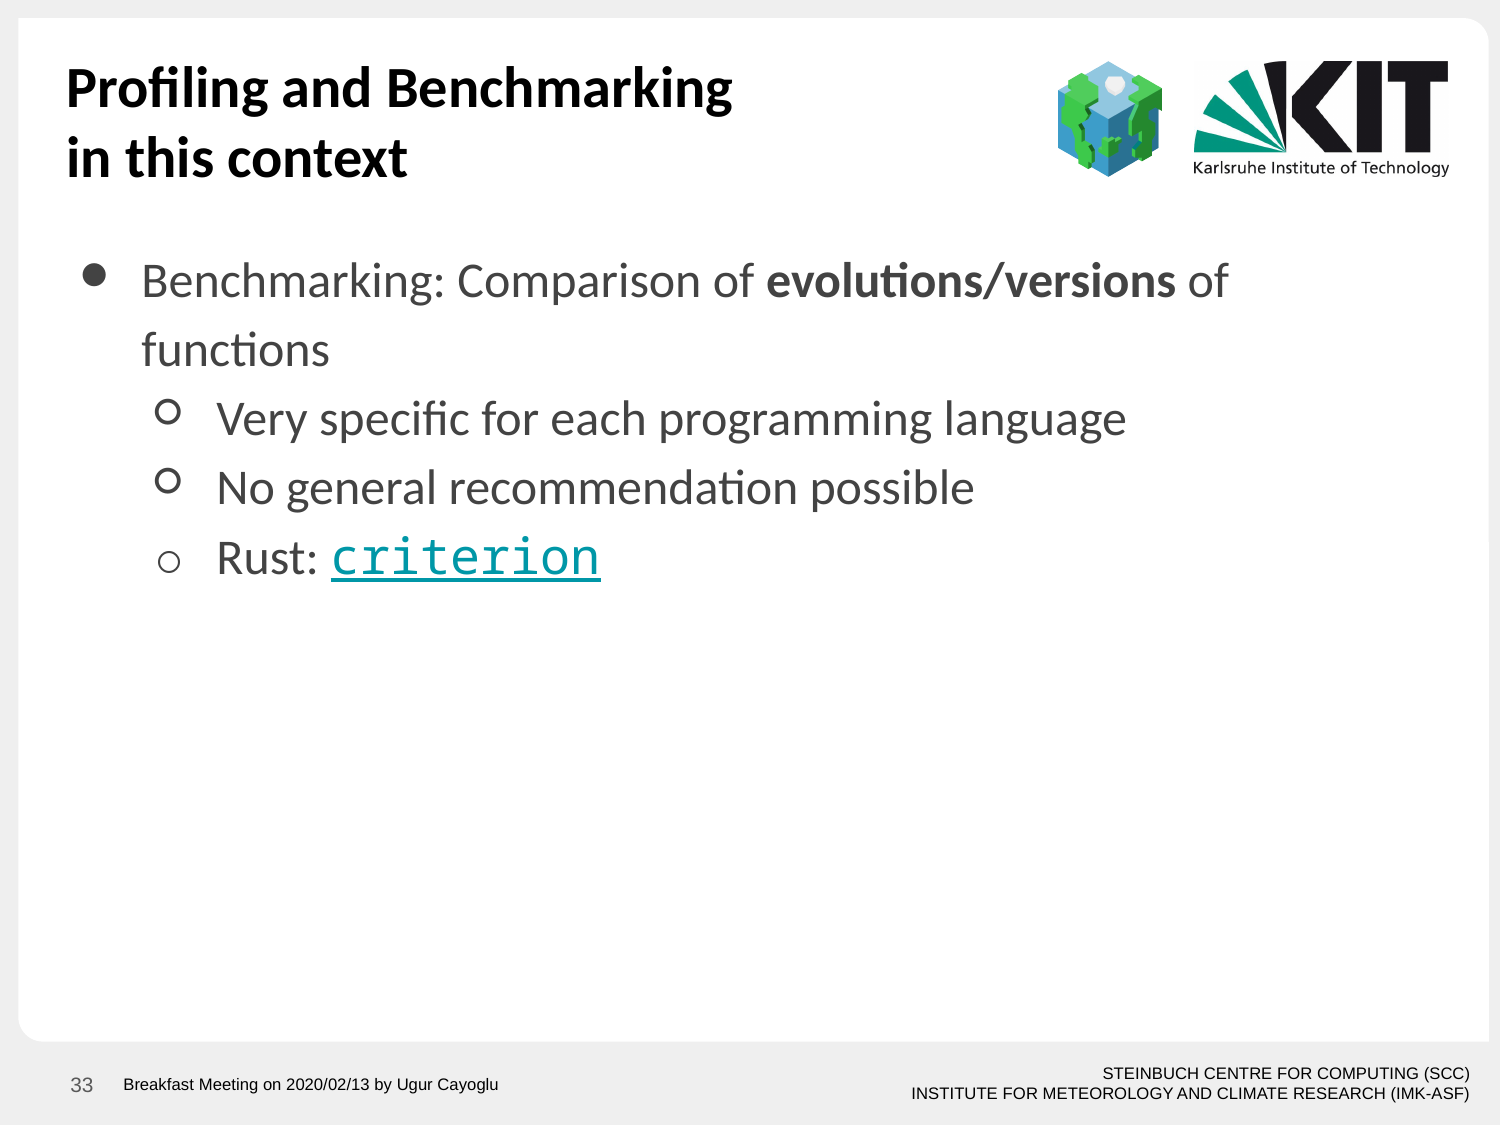

# Profiling and Benchmarking in this context
Benchmarking: Comparison of evolutions/versions of functions
Very specific for each programming language
No general recommendation possible
Rust: criterion
STEINBUCH CENTRE FOR COMPUTING (SCC)
INSTITUTE FOR METEOROLOGY AND CLIMATE RESEARCH (IMK-ASF)
Breakfast Meeting on 2020/02/13 by Ugur Cayoglu